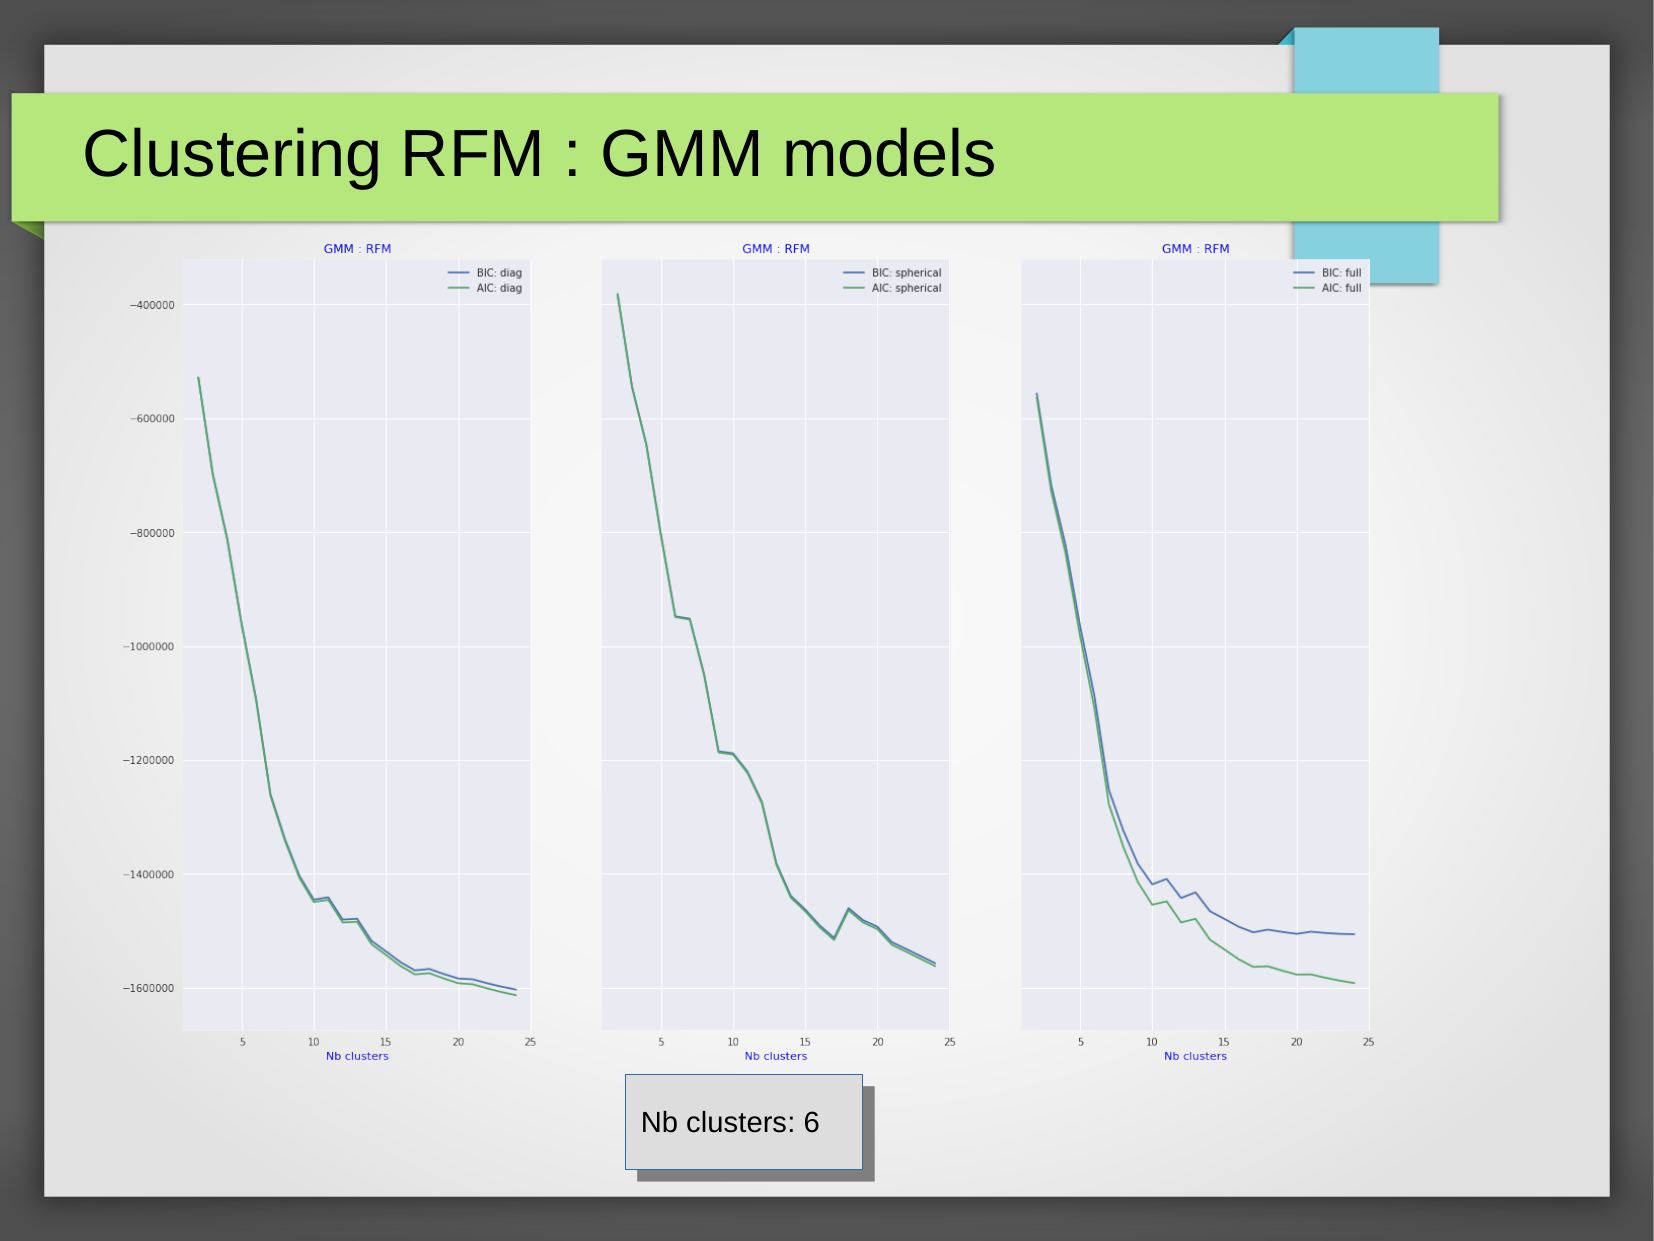

# Clustering RFM : GMM models
Nb clusters: 6